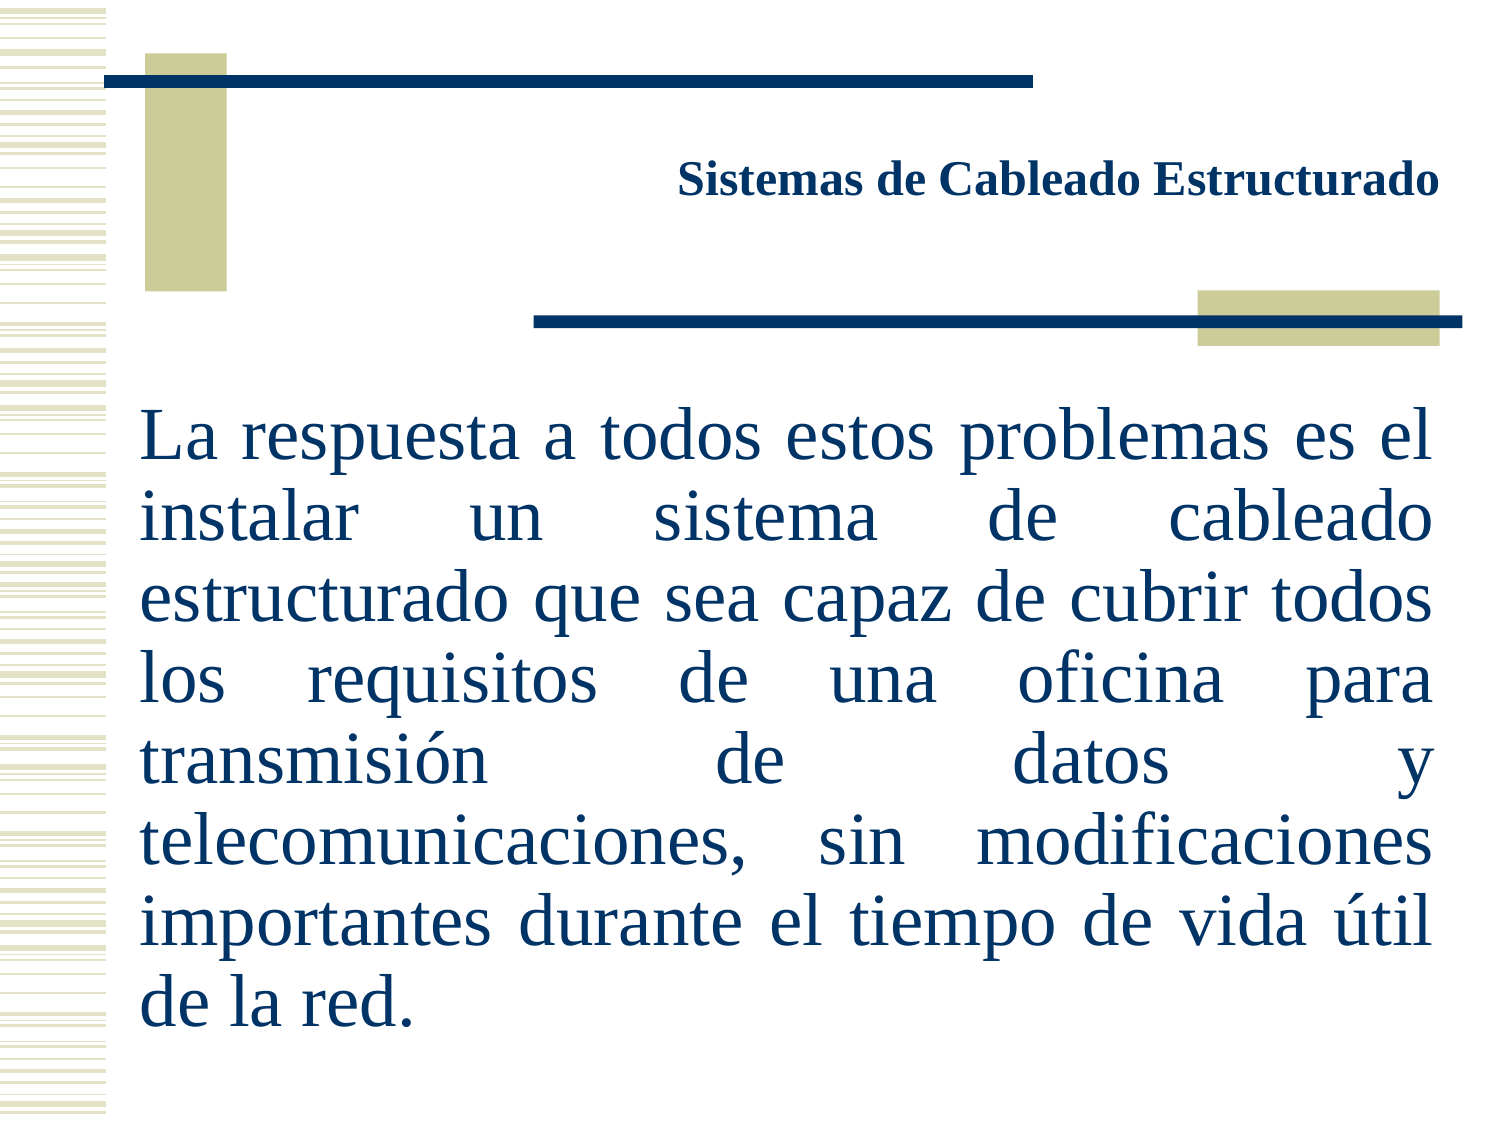

Sistemas de Cableado Estructurado
La respuesta a todos estos problemas es el instalar un sistema de cableado estructurado que sea capaz de cubrir todos los requisitos de una oficina para transmisión de datos y telecomunicaciones, sin modificaciones importantes durante el tiempo de vida útil de la red.